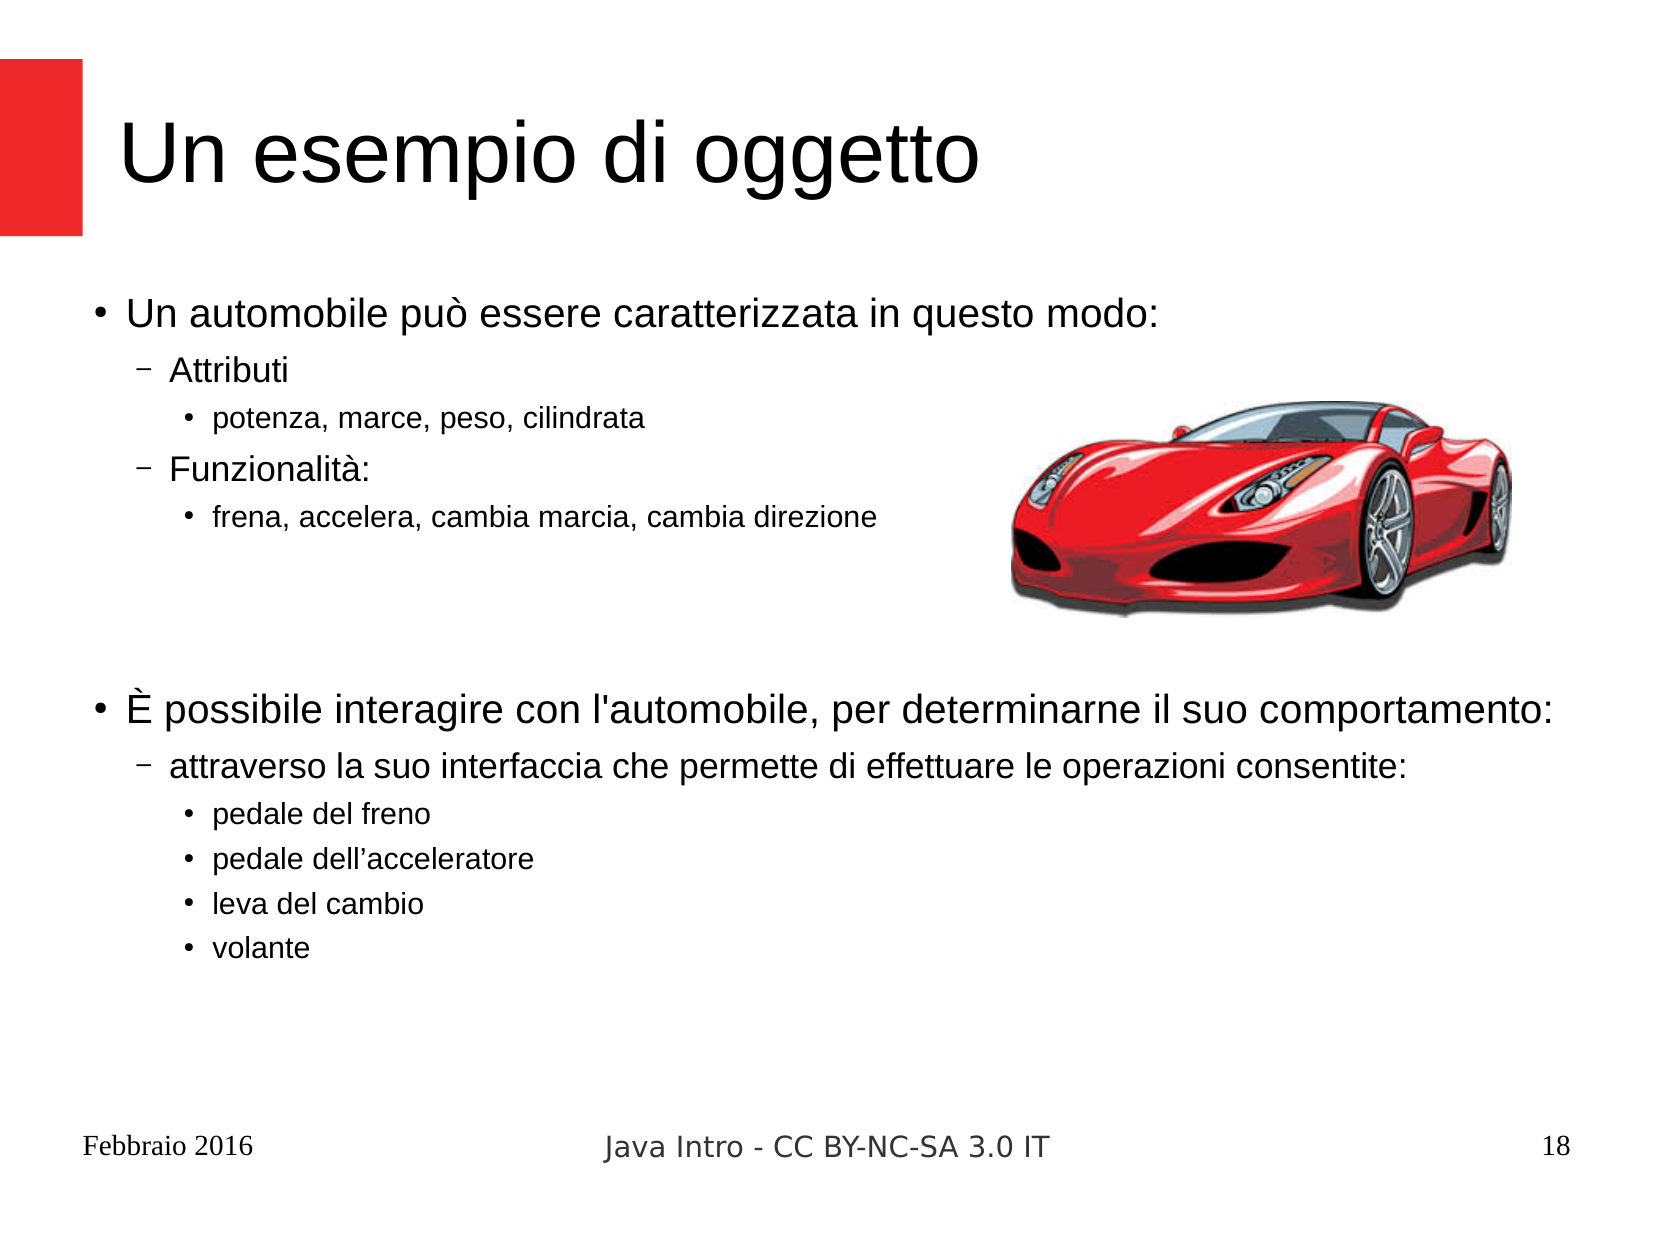

# Un esempio di oggetto
Un automobile può essere caratterizzata in questo modo:
Attributi
potenza, marce, peso, cilindrata
Funzionalità:
frena, accelera, cambia marcia, cambia direzione
È possibile interagire con l'automobile, per determinarne il suo comportamento:
attraverso la suo interfaccia che permette di effettuare le operazioni consentite:
pedale del freno
pedale dell’acceleratore
leva del cambio
volante
Your Date Here
Your Footer Here
18